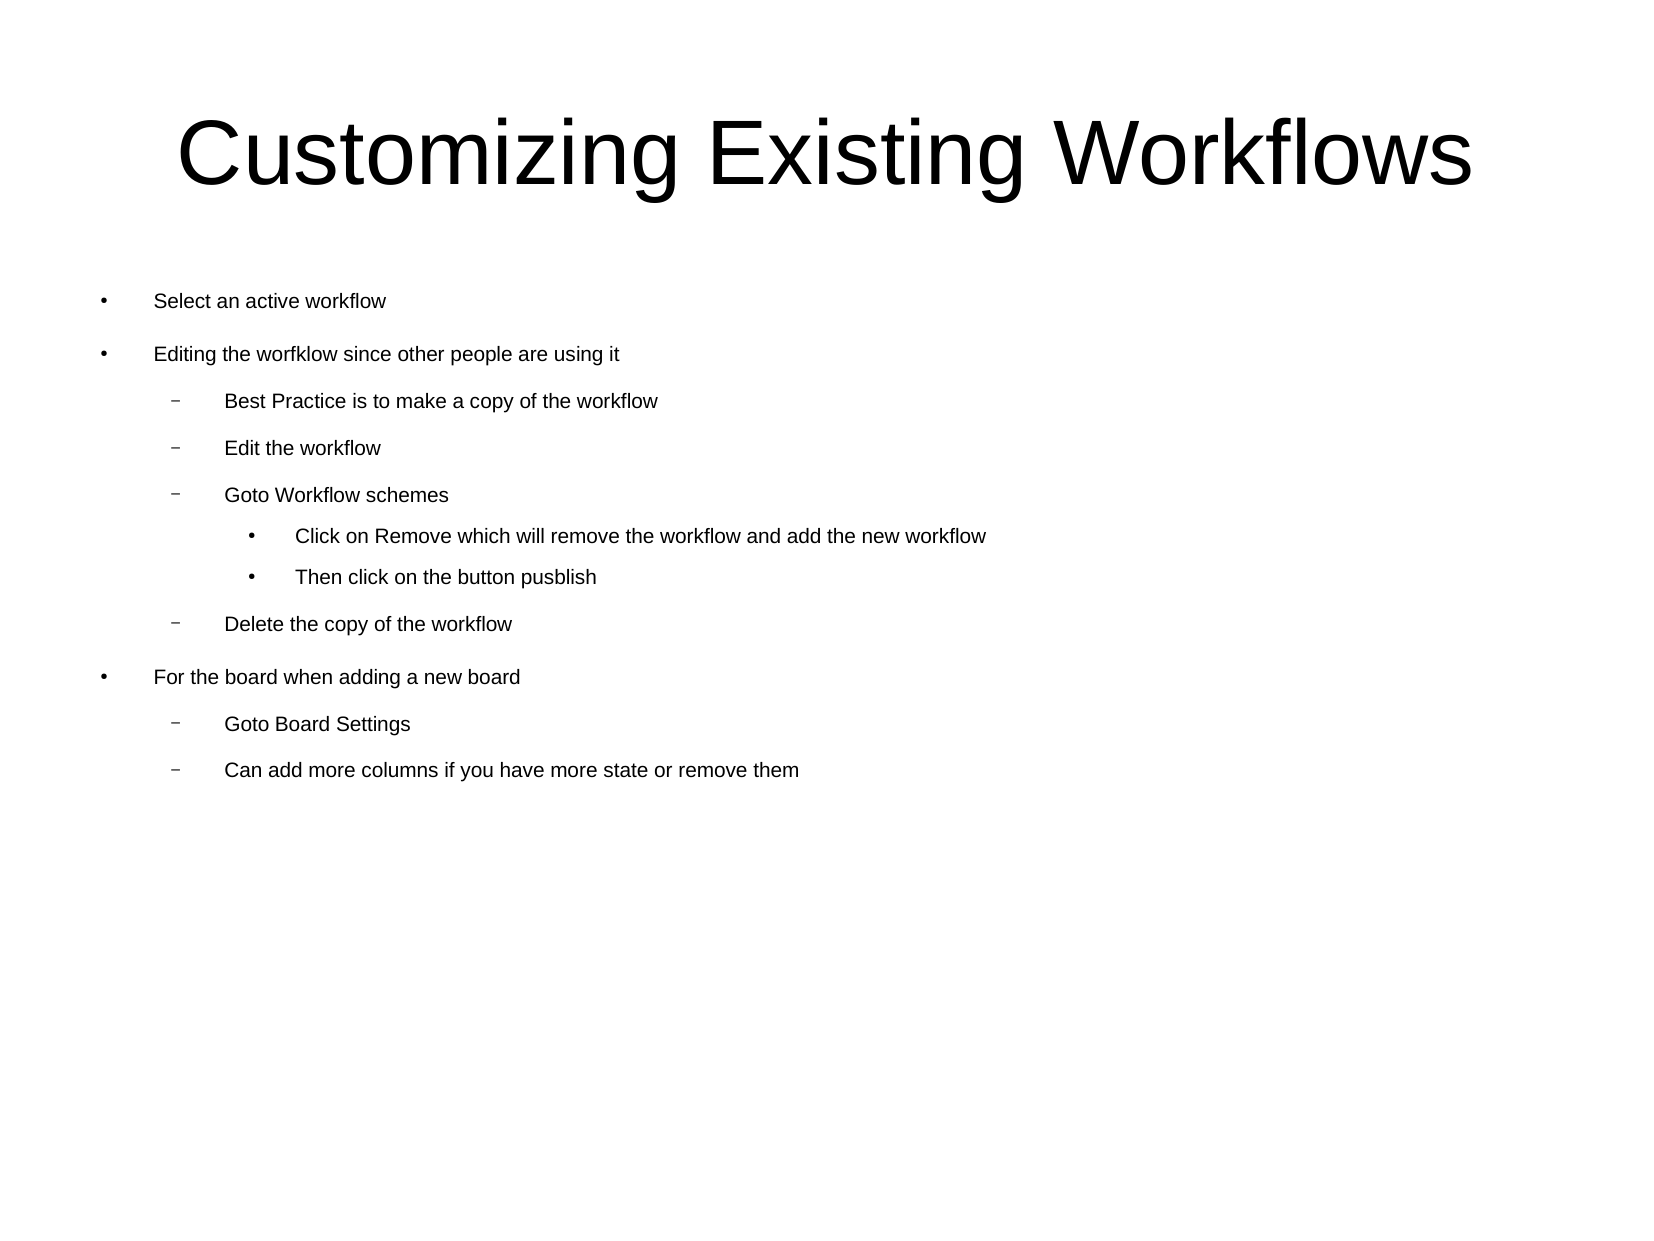

# Customizing Existing Workflows
Select an active workflow
Editing the worfklow since other people are using it
Best Practice is to make a copy of the workflow
Edit the workflow
Goto Workflow schemes
Click on Remove which will remove the workflow and add the new workflow
Then click on the button pusblish
Delete the copy of the workflow
For the board when adding a new board
Goto Board Settings
Can add more columns if you have more state or remove them